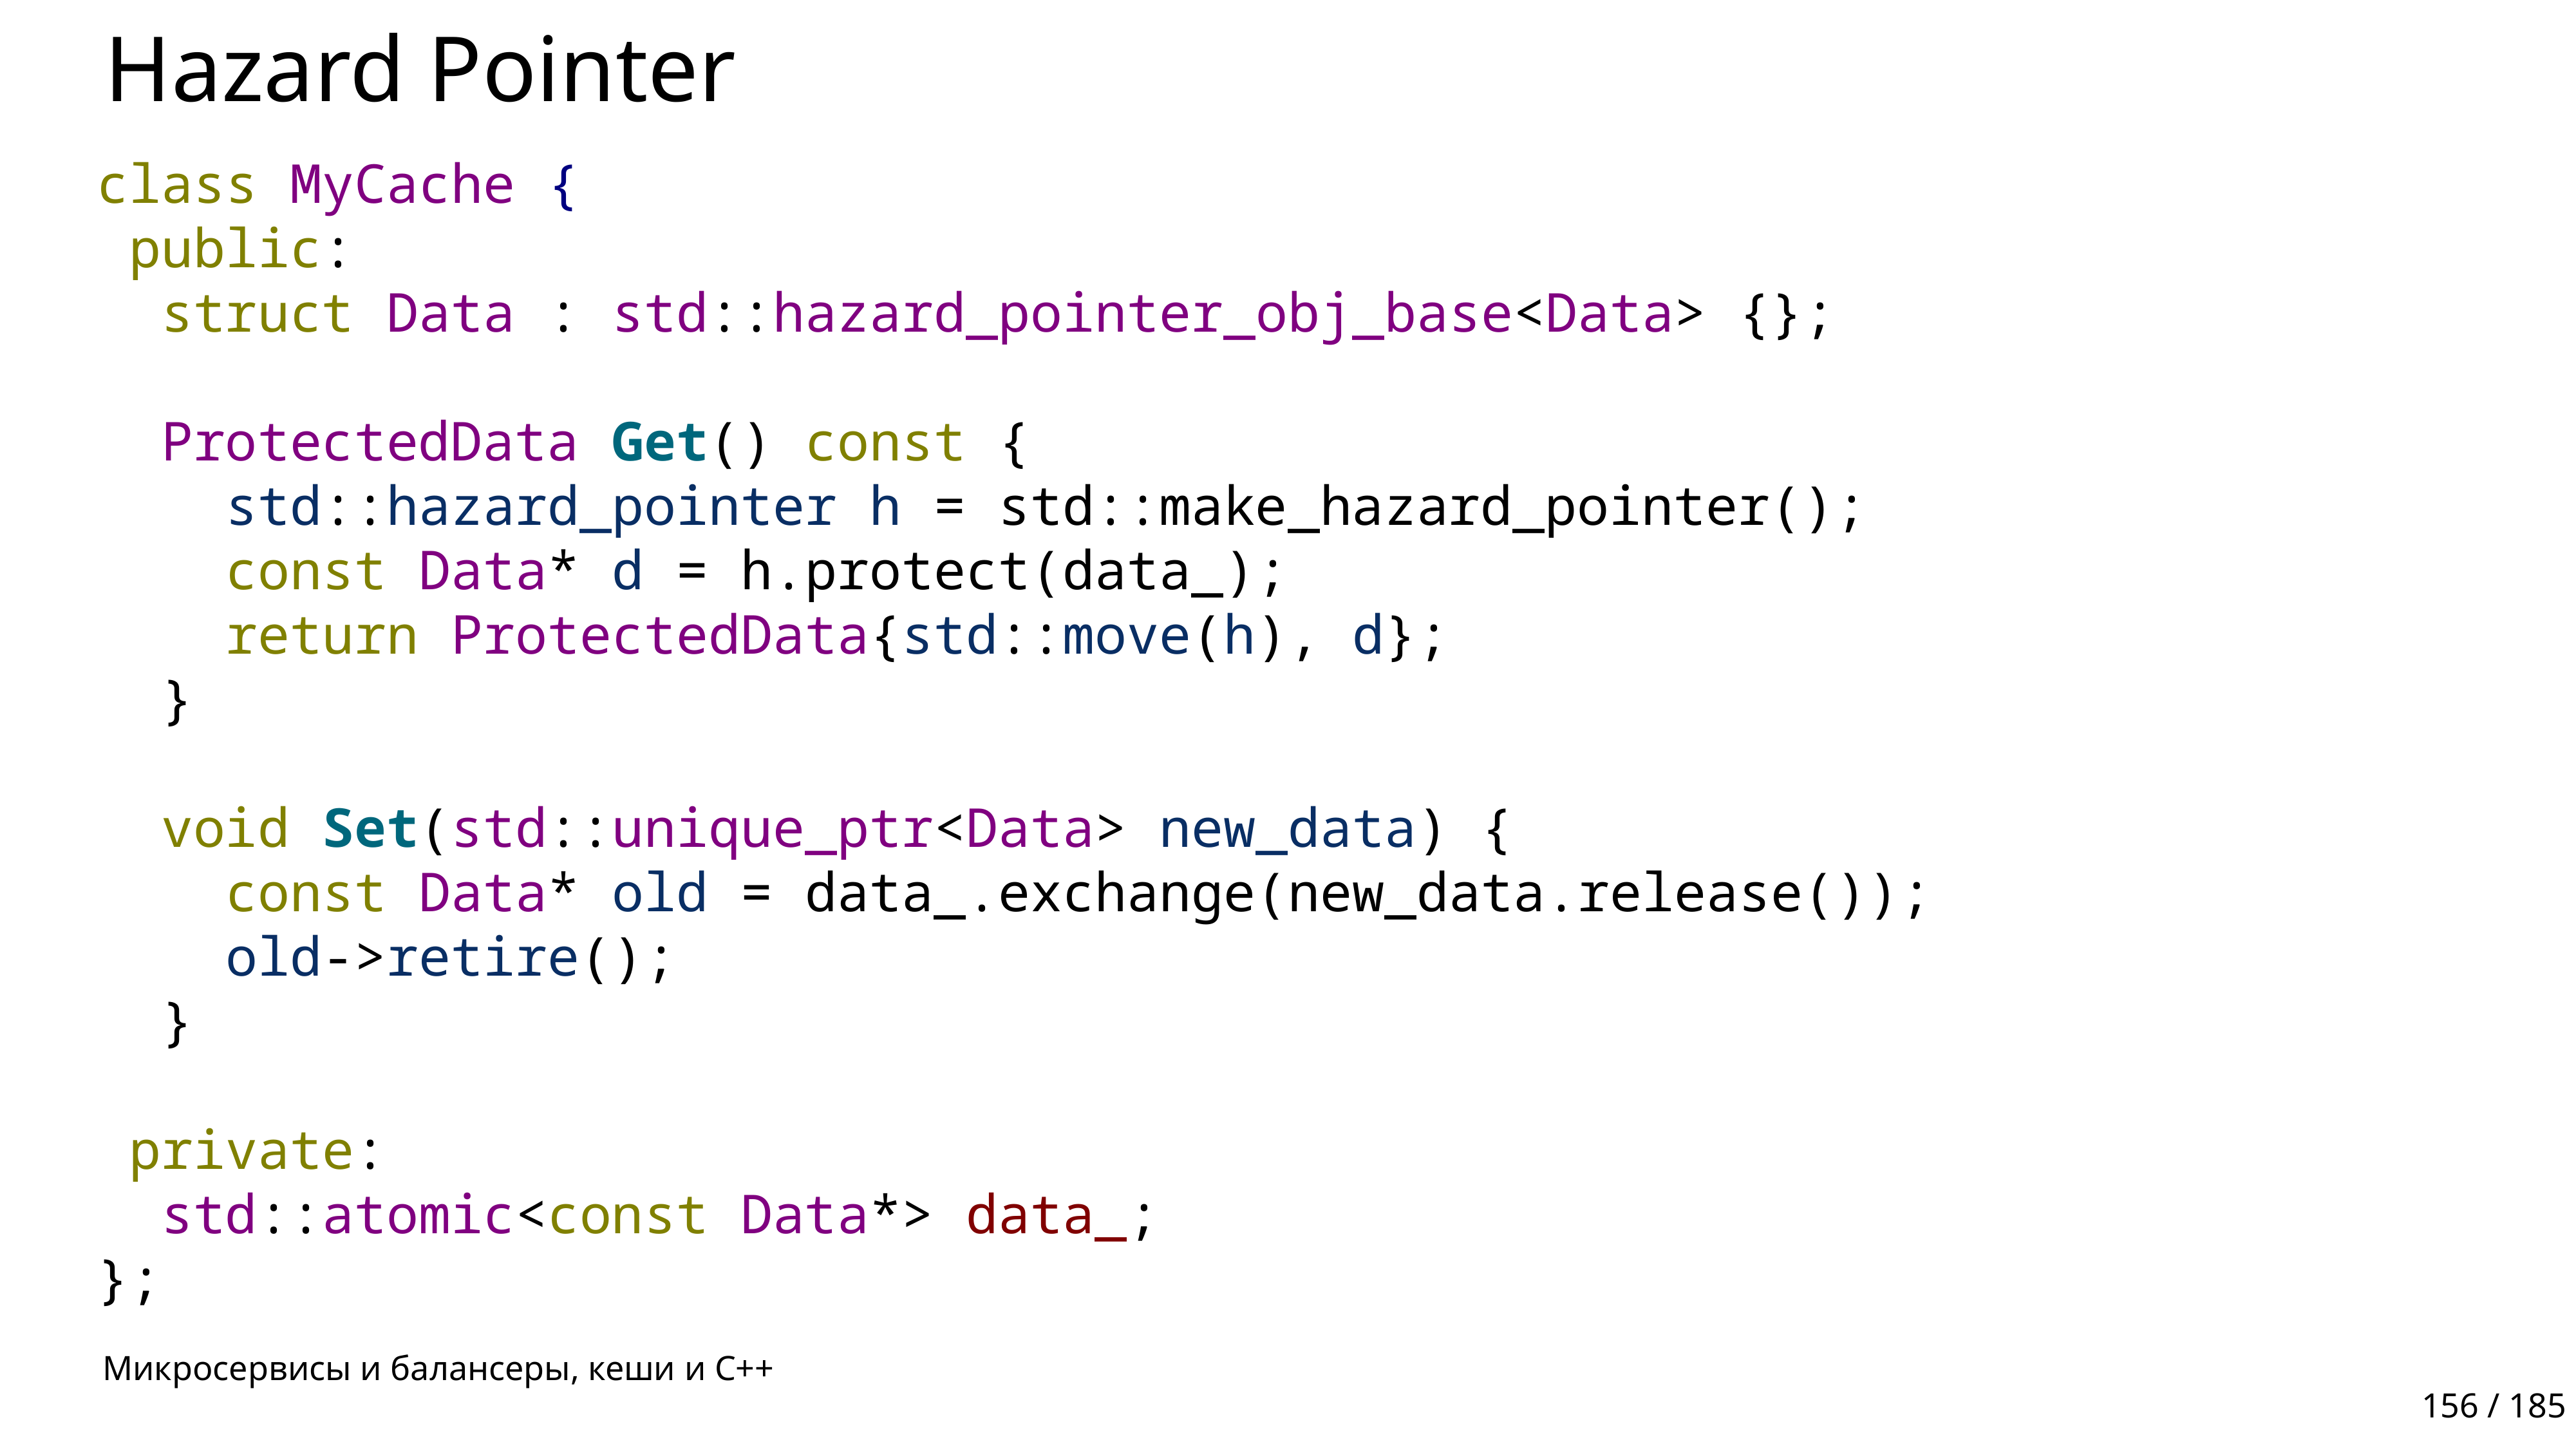

# Hazard Pointer
class MyCache {
 public:
 struct Data : std::hazard_pointer_obj_base<Data> {};
 ProtectedData Get() const {
 std::hazard_pointer h = std::make_hazard_pointer();
 const Data* d = h.protect(data_);
 return ProtectedData{std::move(h), d};
 }
 void Set(std::unique_ptr<Data> new_data) {
 const Data* old = data_.exchange(new_data.release());
 old->retire();
 }
 private:
 std::atomic<const Data*> data_;
};
Микросервисы и балансеры, кеши и C++